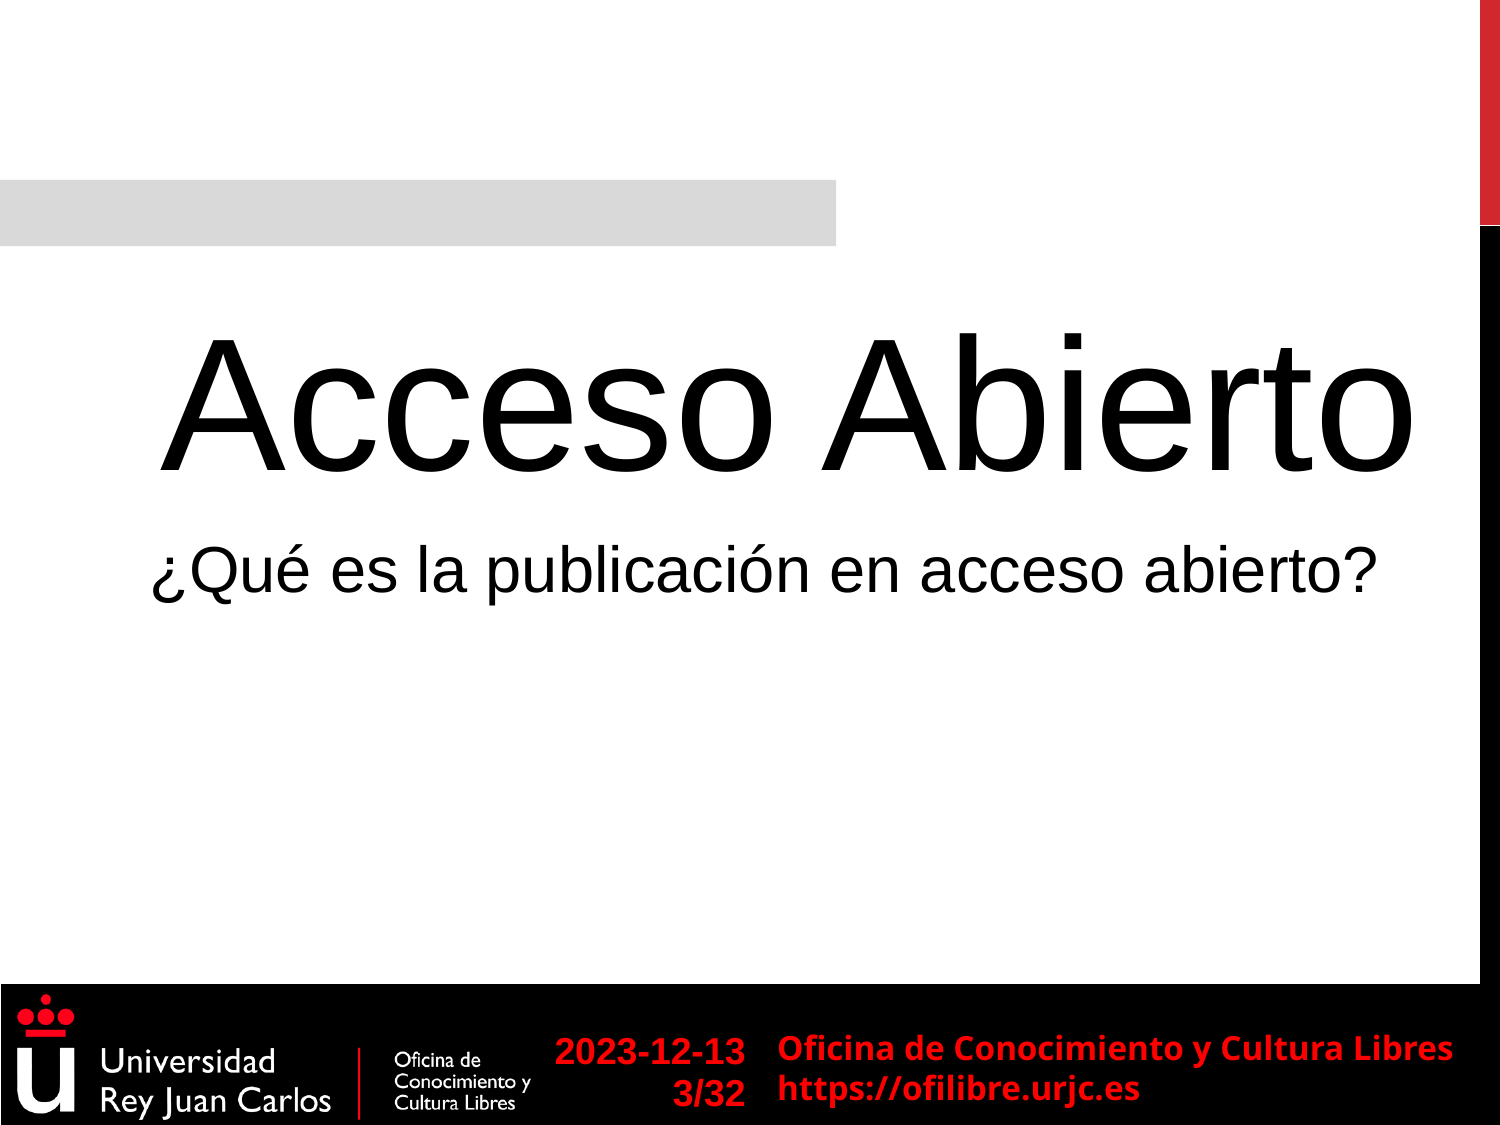

# Acceso Abierto
¿Qué es la publicación en acceso abierto?